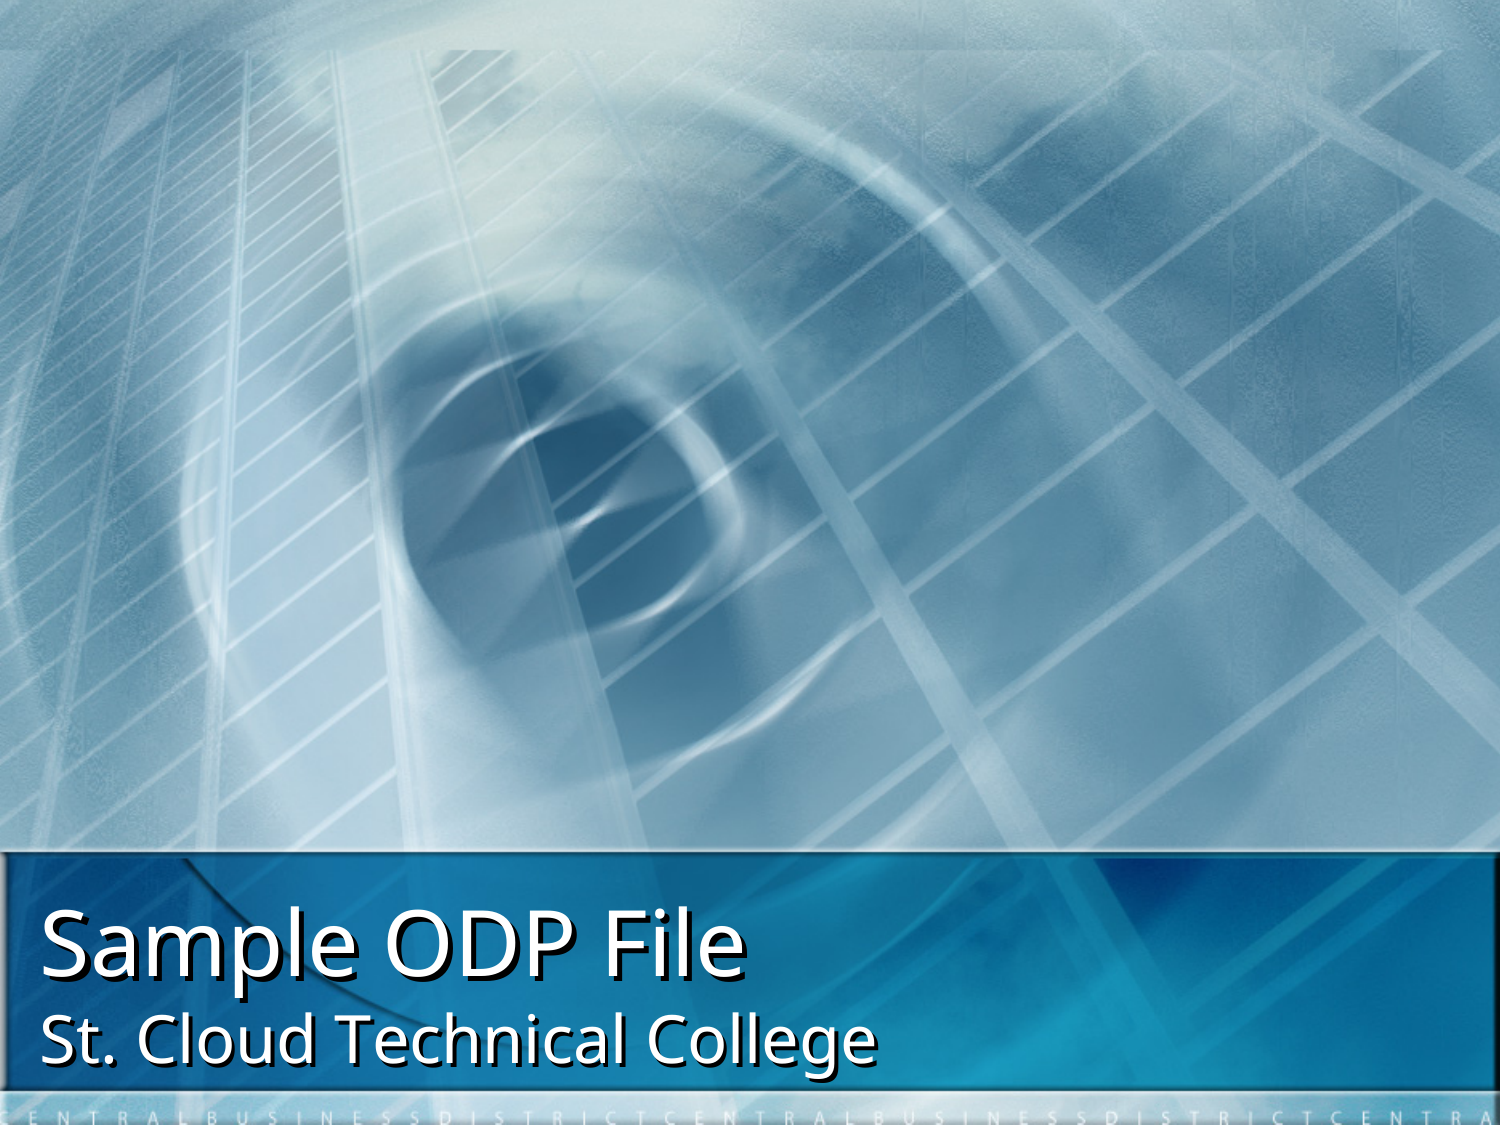

# Sample ODP File
St. Cloud Technical College